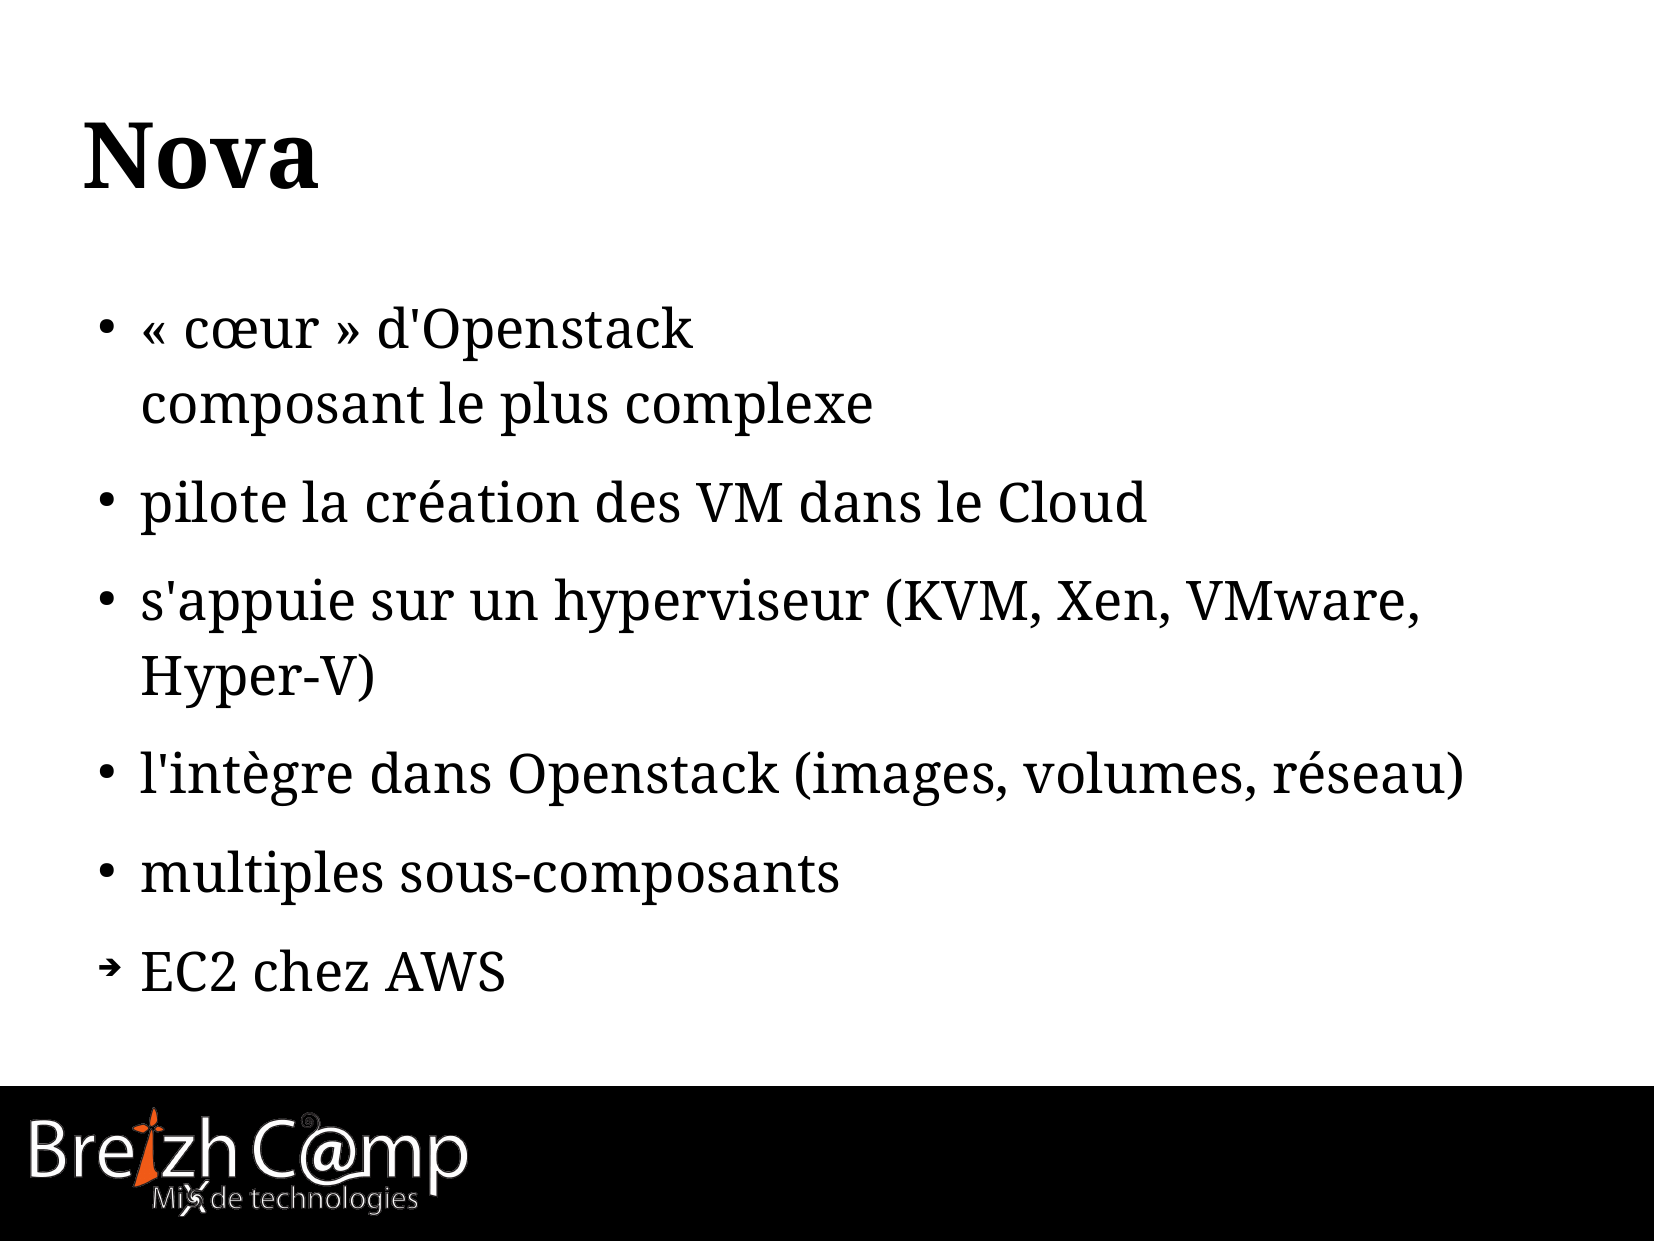

# Nova
« cœur » d'Openstack
composant le plus complexe
pilote la création des VM dans le Cloud
s'appuie sur un hyperviseur (KVM, Xen, VMware, Hyper-V)
l'intègre dans Openstack (images, volumes, réseau)
multiples sous-composants
EC2 chez AWS
29